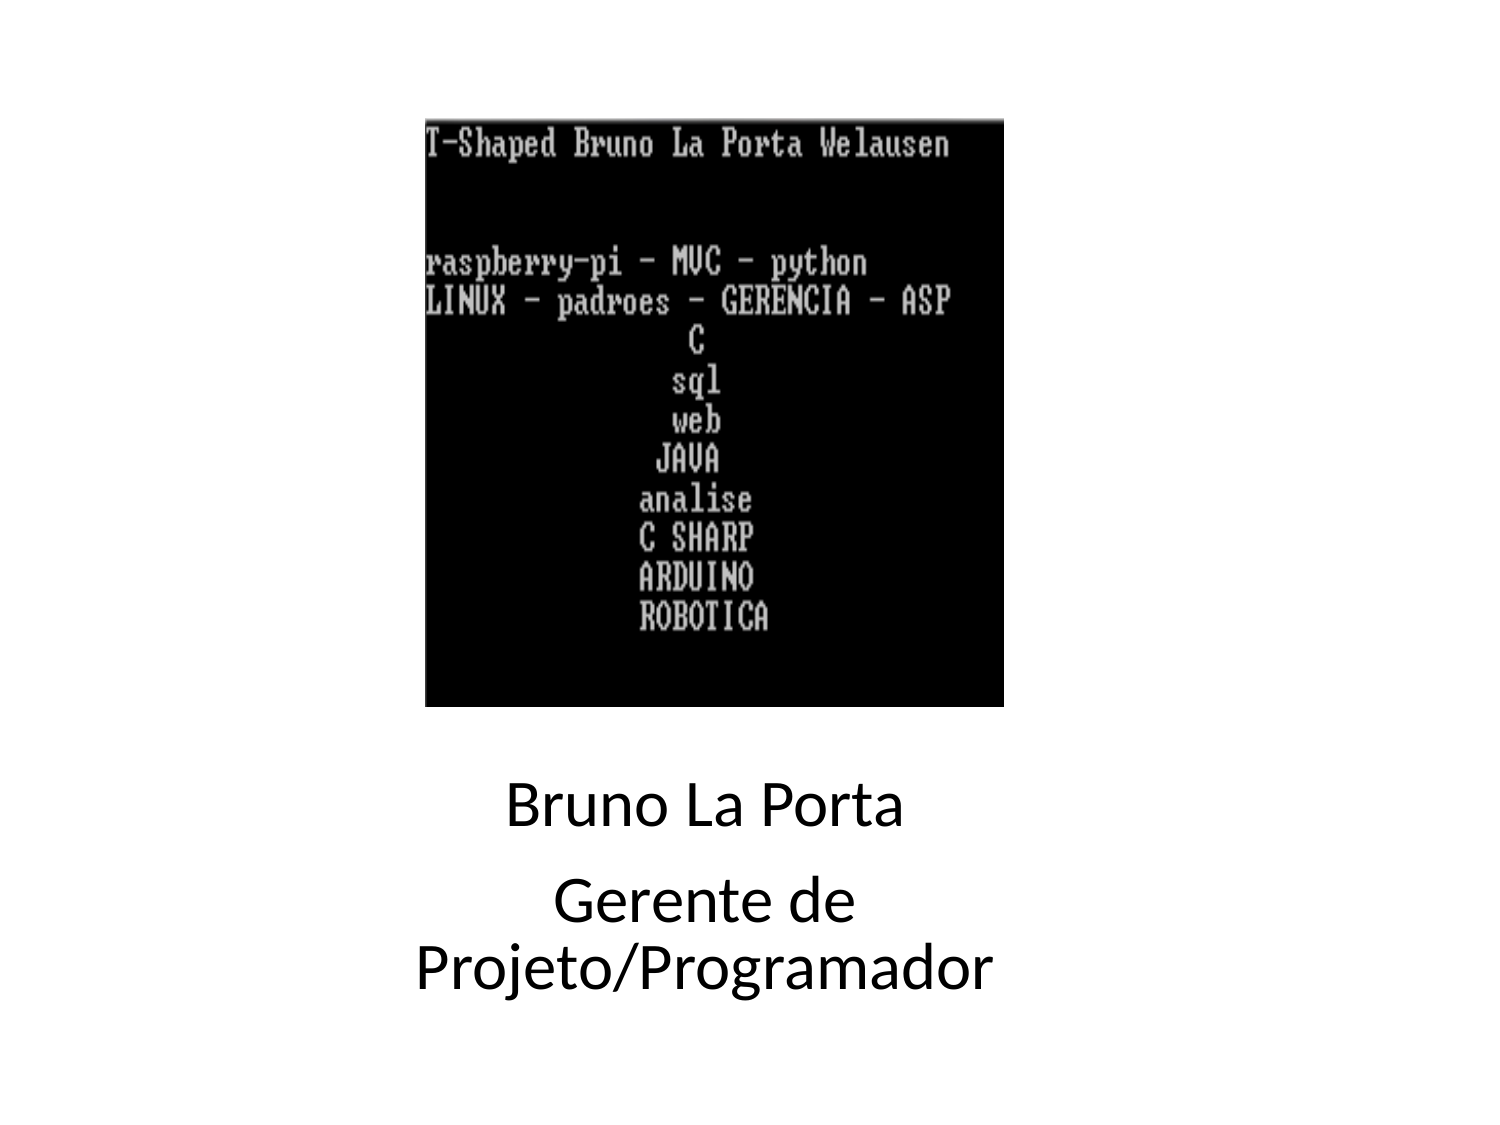

# Bruno La Porta
Gerente de Projeto/Programador